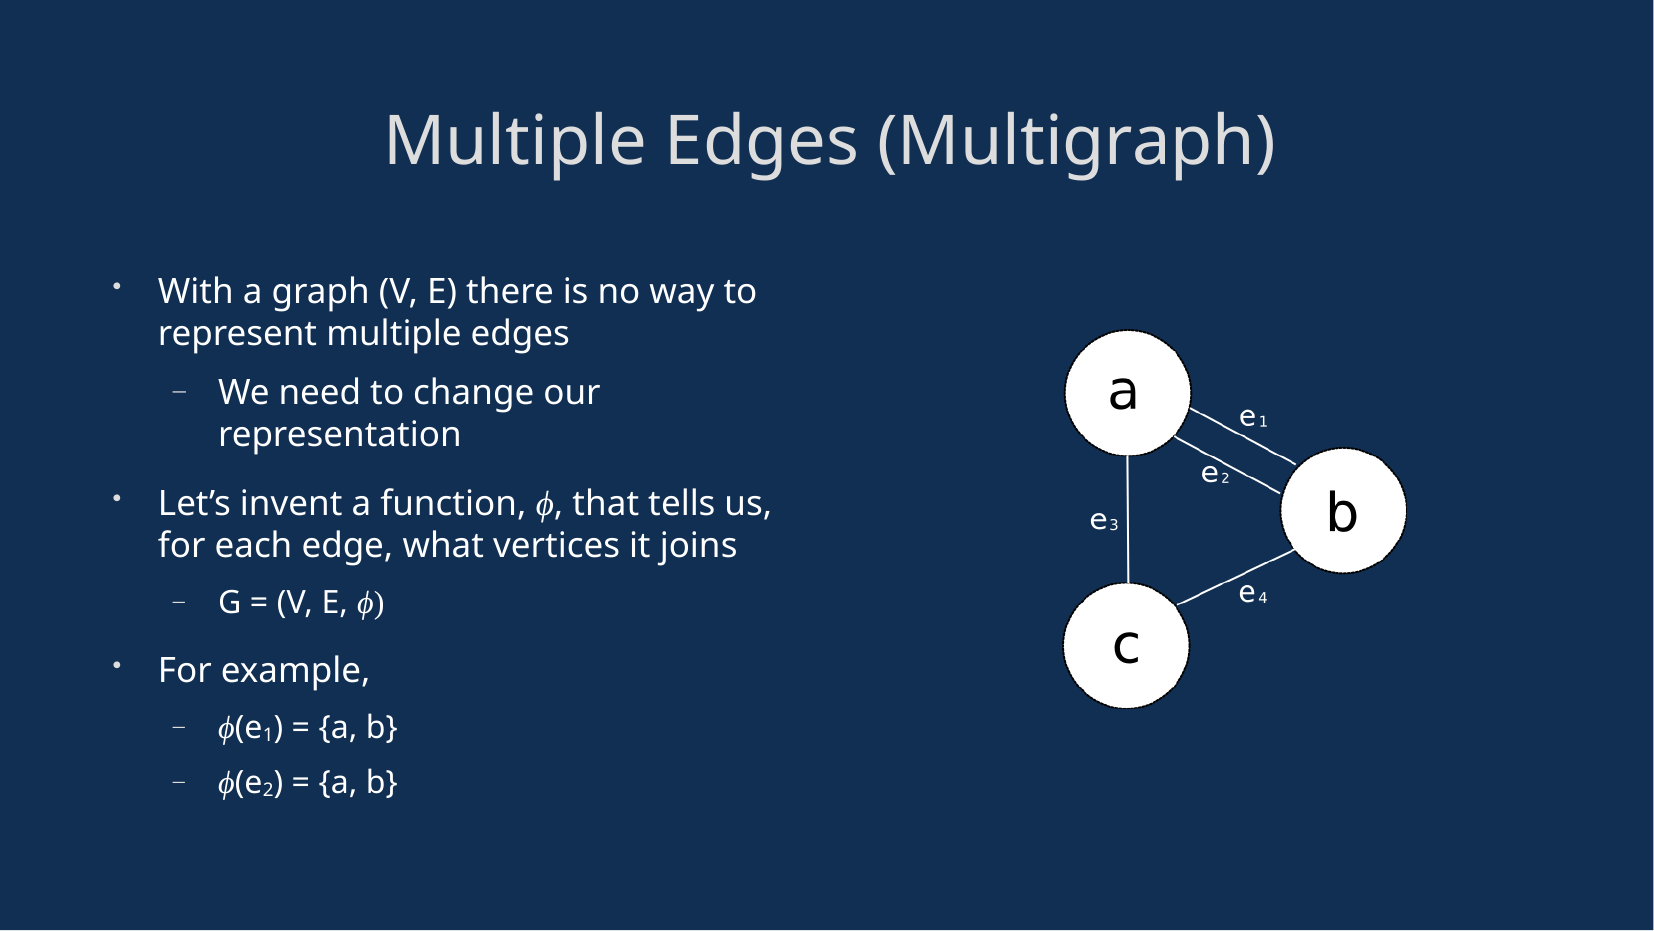

Multiple Edges (Multigraph)
# With a graph (V, E) there is no way to represent multiple edges
We need to change our representation
Let’s invent a function, ϕ, that tells us, for each edge, what vertices it joins
G = (V, E, ϕ)
For example,
ϕ(e1) = {a, b}
ϕ(e2) = {a, b}